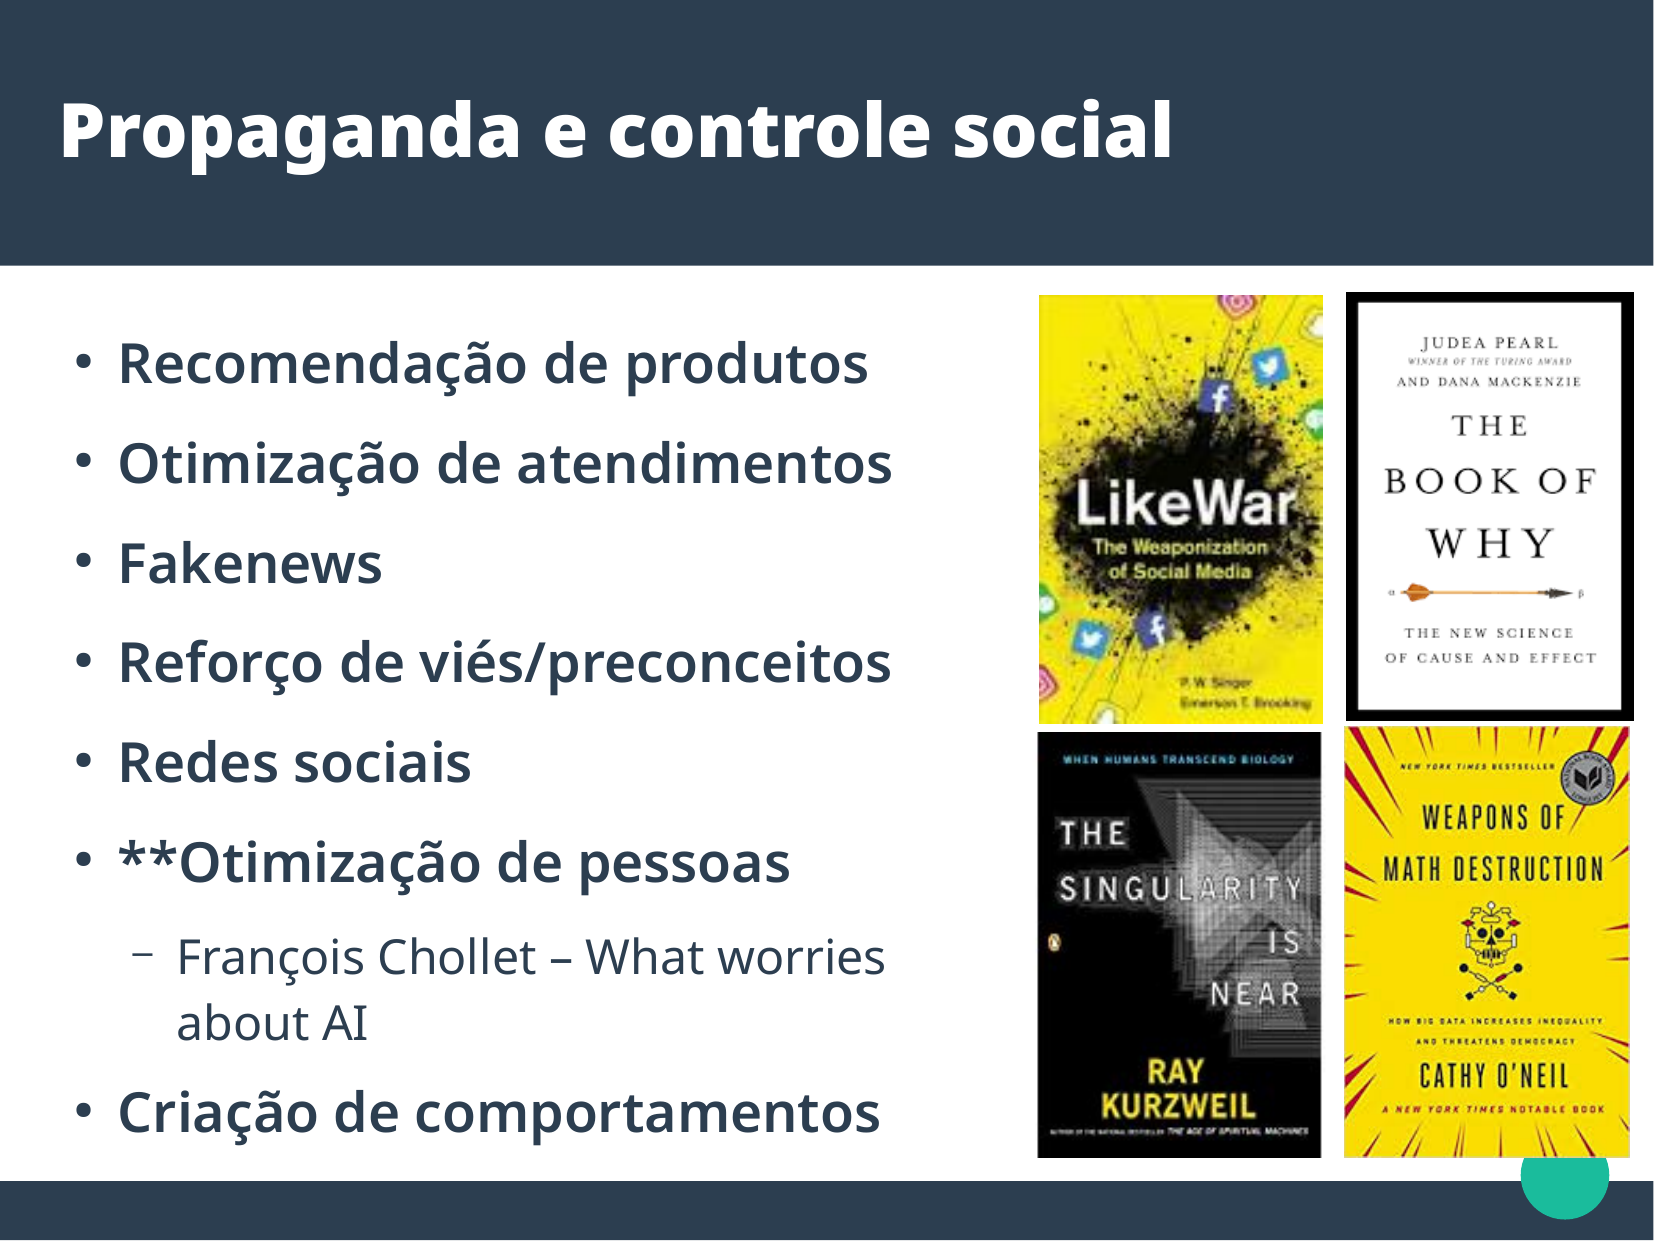

# Propaganda e controle social
Recomendação de produtos
Otimização de atendimentos
Fakenews
Reforço de viés/preconceitos
Redes sociais
**Otimização de pessoas
François Chollet – What worries
about AI
Criação de comportamentos